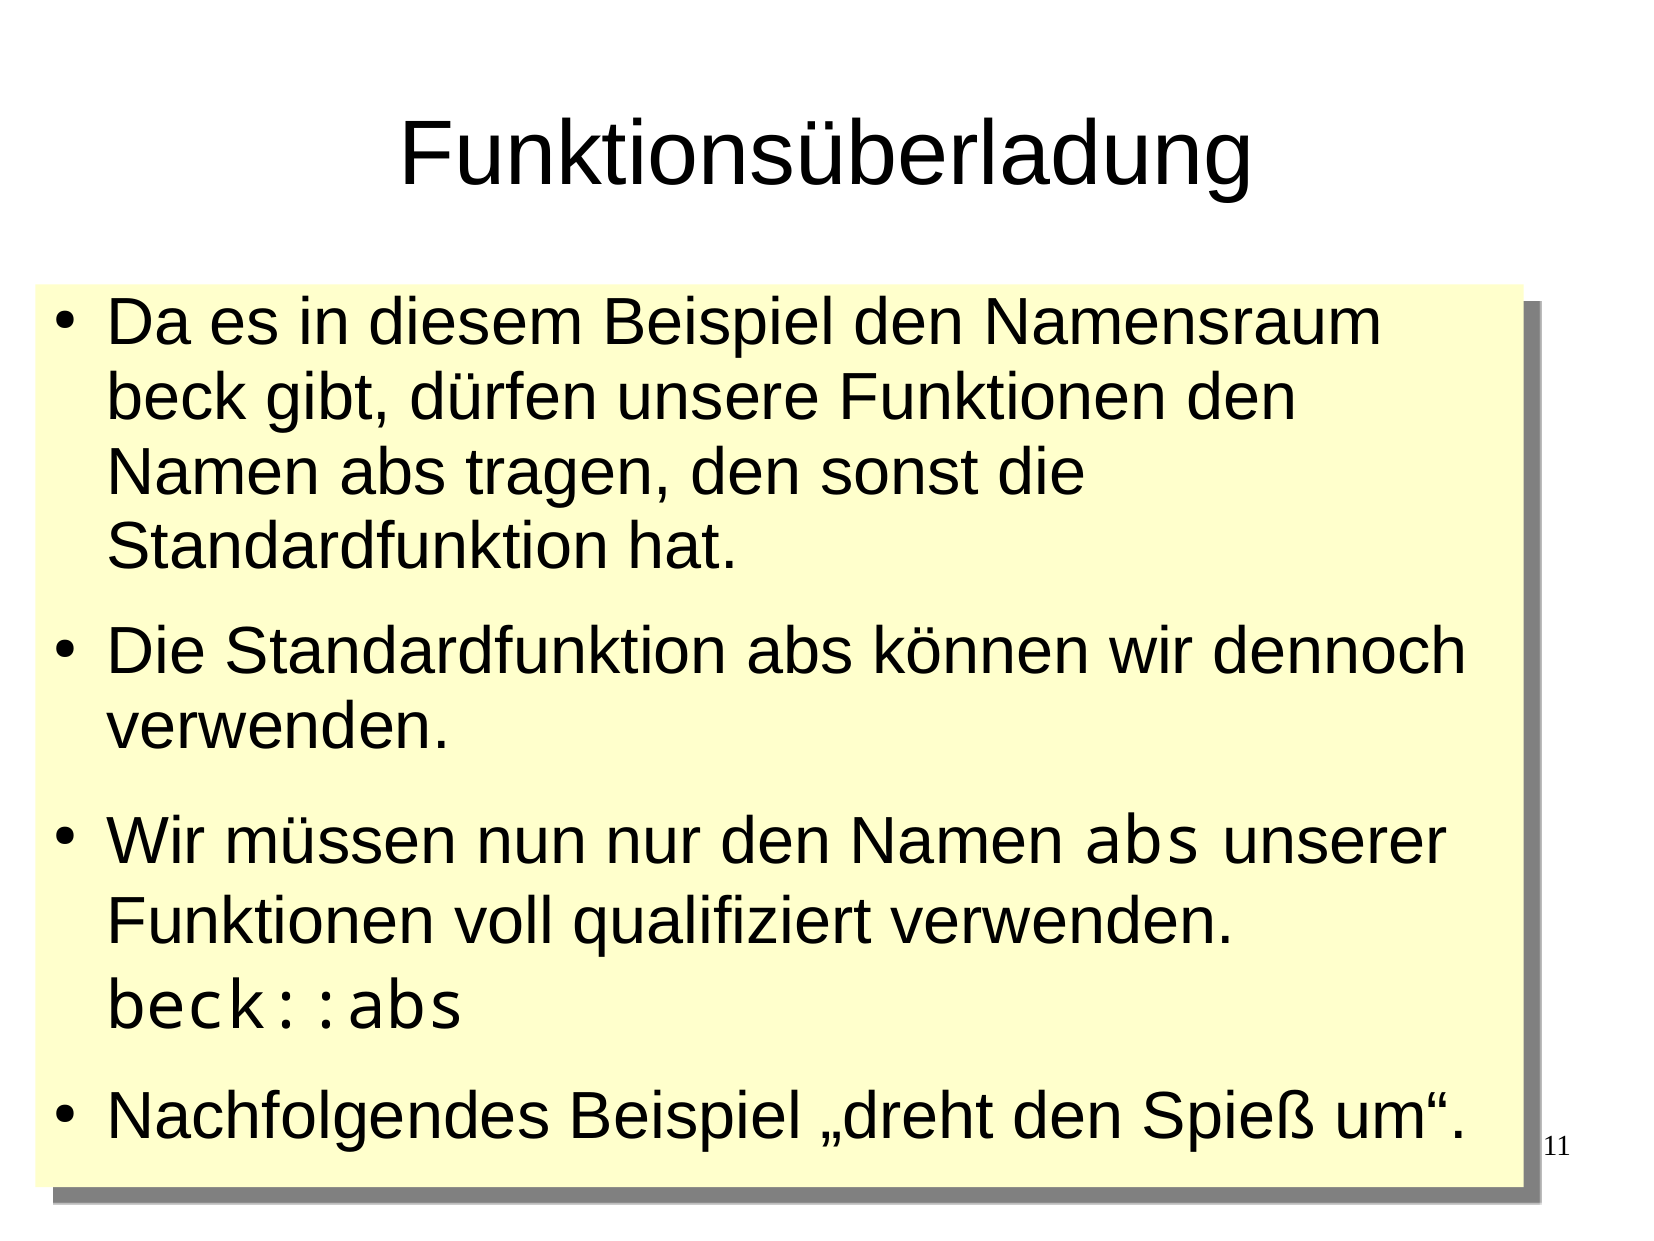

# Funktionsüberladung
Da es in diesem Beispiel den Namensraum beck gibt, dürfen unsere Funktionen den Namen abs tragen, den sonst die Standardfunktion hat.
Die Standardfunktion abs können wir dennoch verwenden.
Wir müssen nun nur den Namen abs unserer Funktionen voll qualifiziert verwenden. beck::abs
Nachfolgendes Beispiel „dreht den Spieß um“.
11